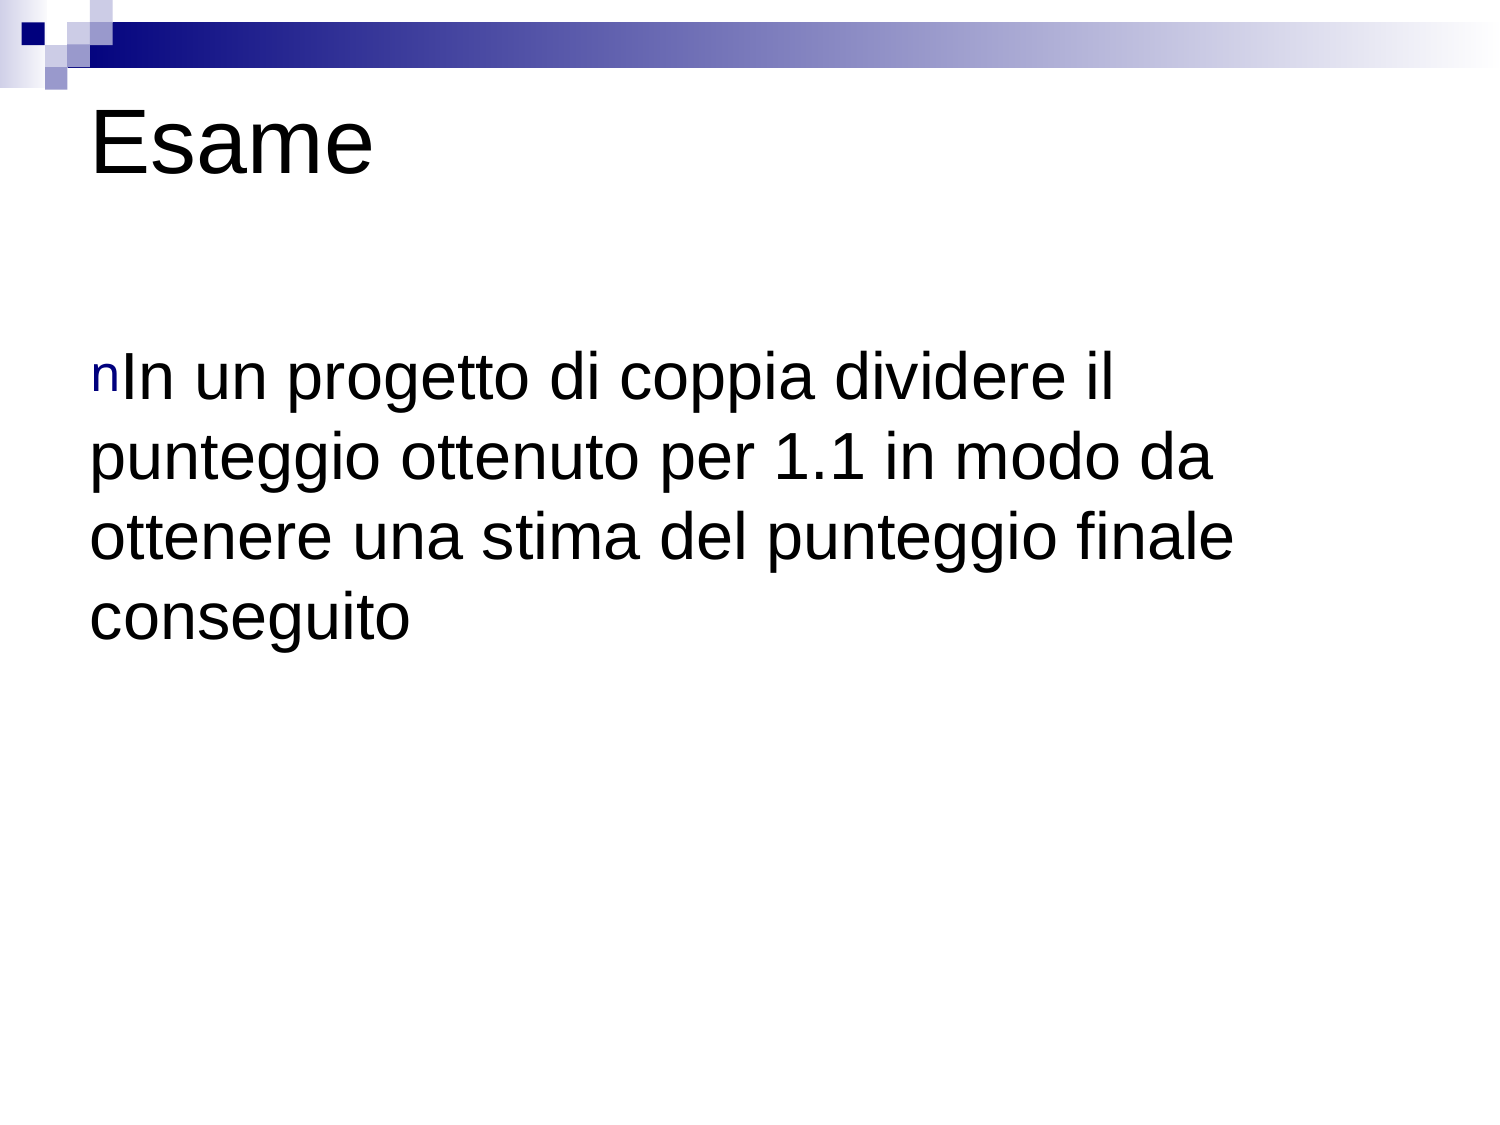

# Esame
In un progetto di coppia dividere il punteggio ottenuto per 1.1 in modo da ottenere una stima del punteggio finale conseguito